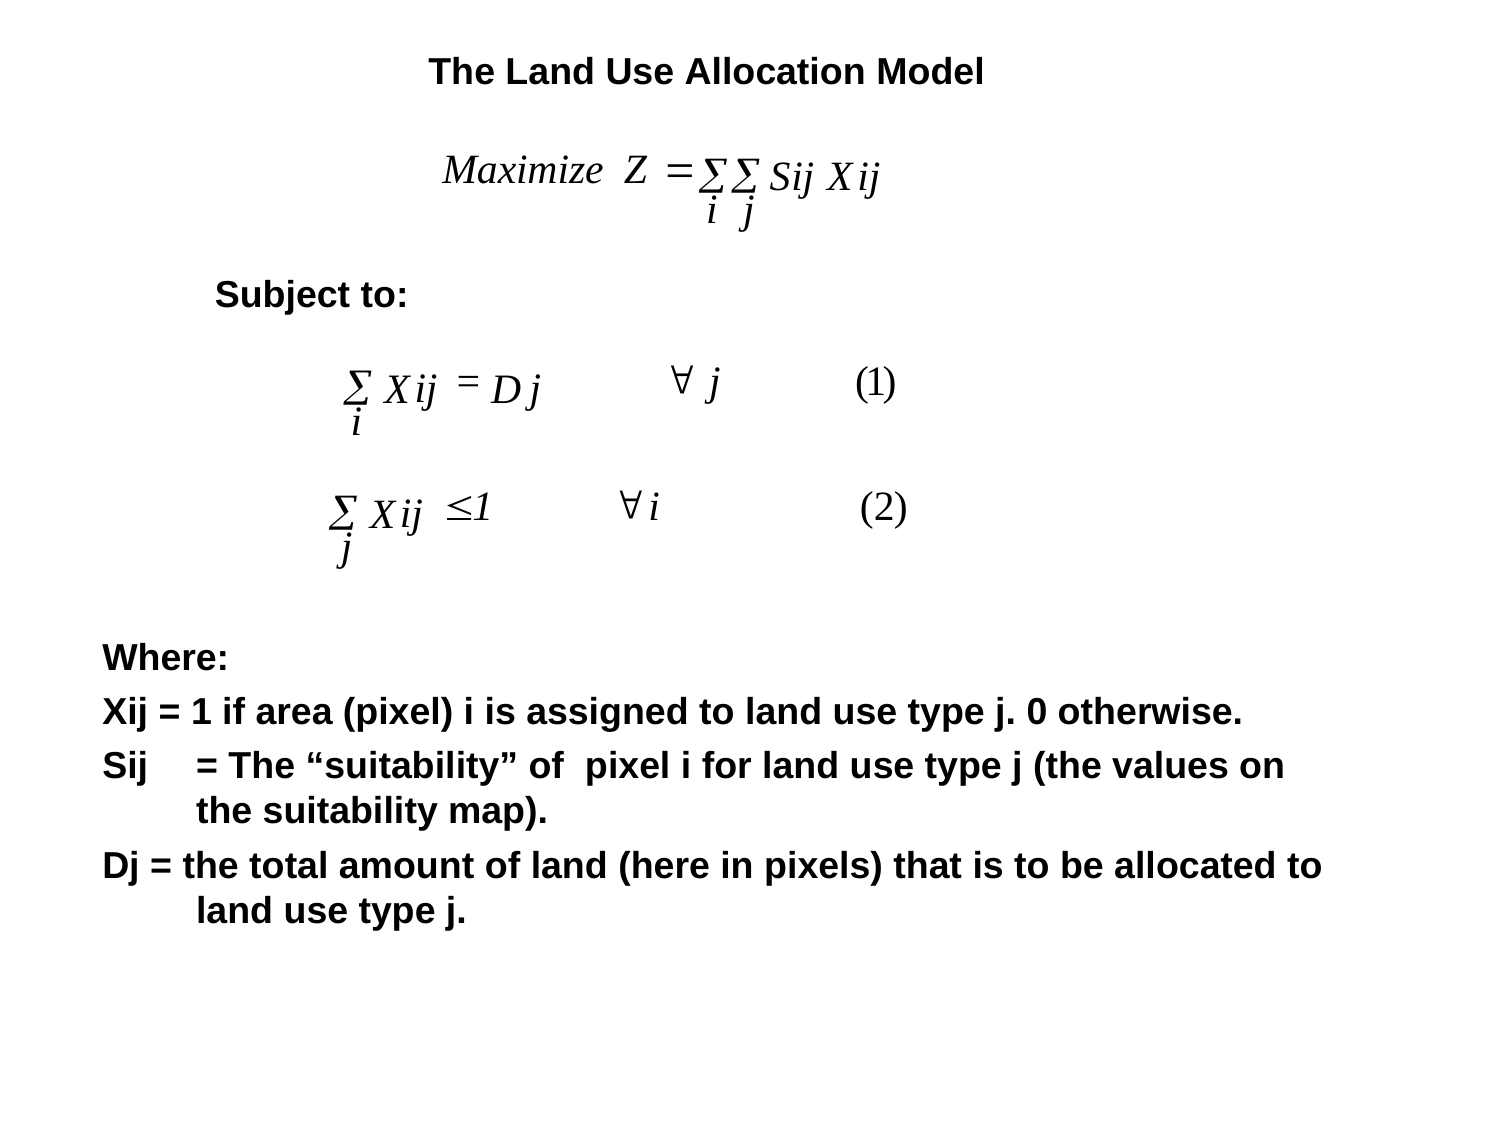

The Land Use Allocation Model
Subject to:
Where:
Xij = 1 if area (pixel) i is assigned to land use type j. 0 otherwise.
Sij	= The “suitability” of pixel i for land use type j (the values on the suitability map).
Dj = the total amount of land (here in pixels) that is to be allocated to land use type j.